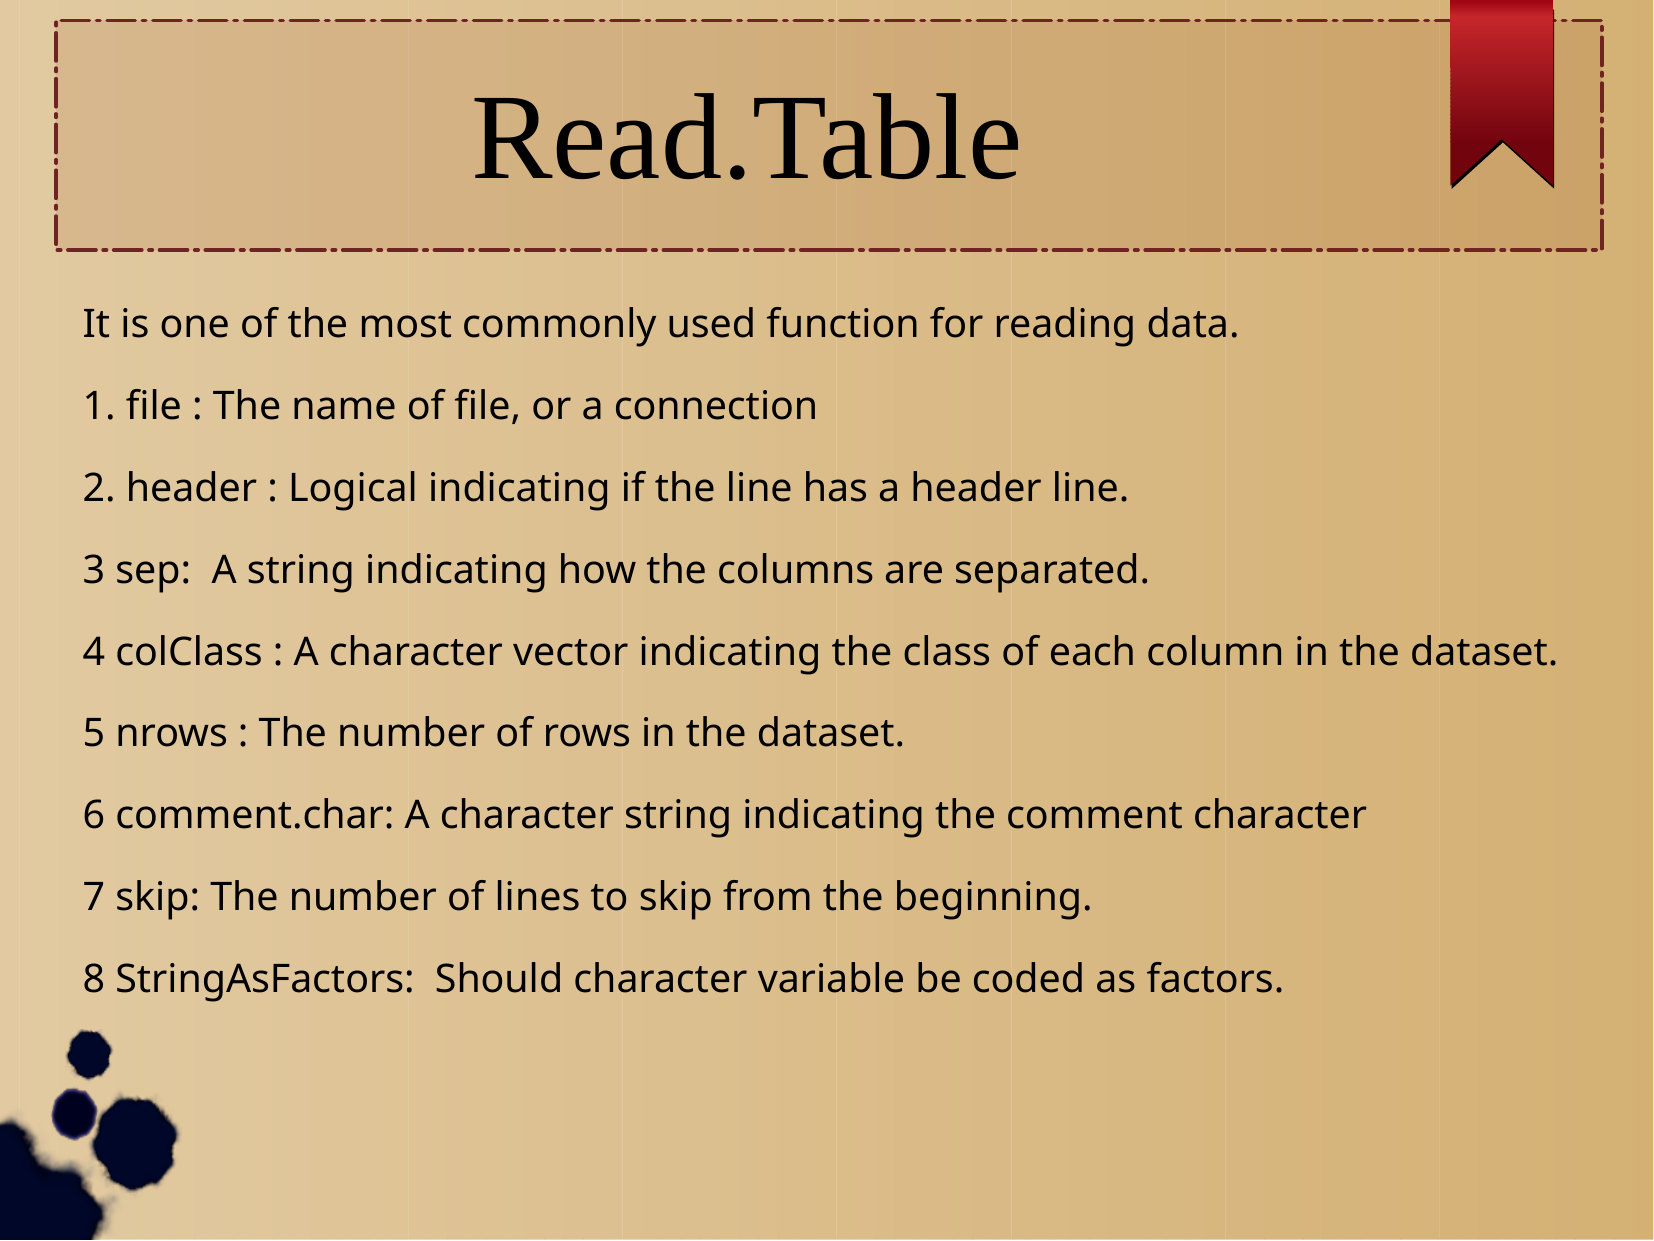

# Read.Table
It is one of the most commonly used function for reading data.
1. file : The name of file, or a connection
2. header : Logical indicating if the line has a header line.
3 sep: A string indicating how the columns are separated.
4 colClass : A character vector indicating the class of each column in the dataset.
5 nrows : The number of rows in the dataset.
6 comment.char: A character string indicating the comment character
7 skip: The number of lines to skip from the beginning.
8 StringAsFactors: Should character variable be coded as factors.